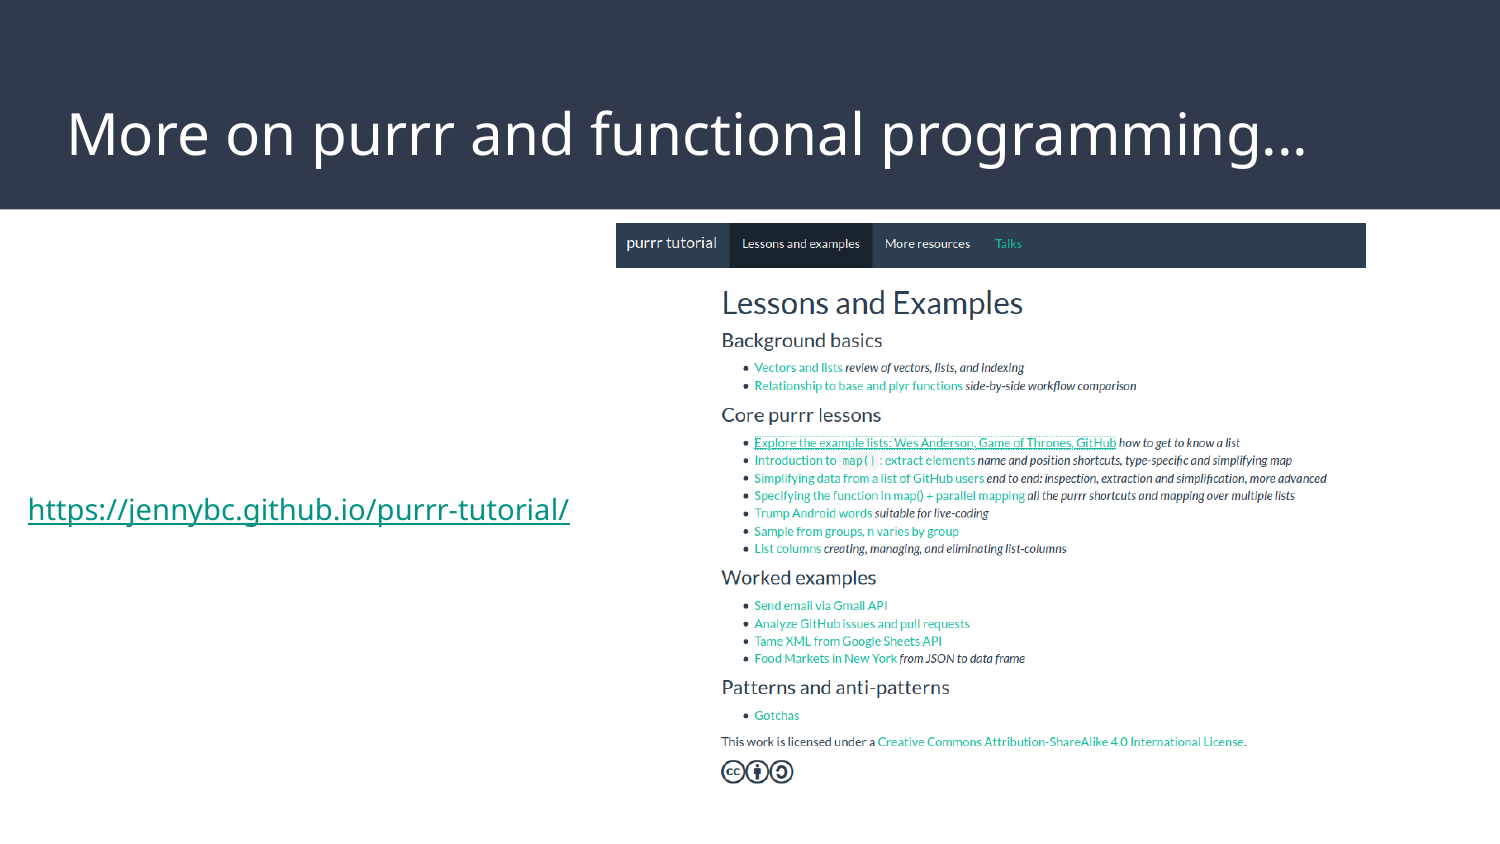

# More on purrr and functional programming...
https://jennybc.github.io/purrr-tutorial/